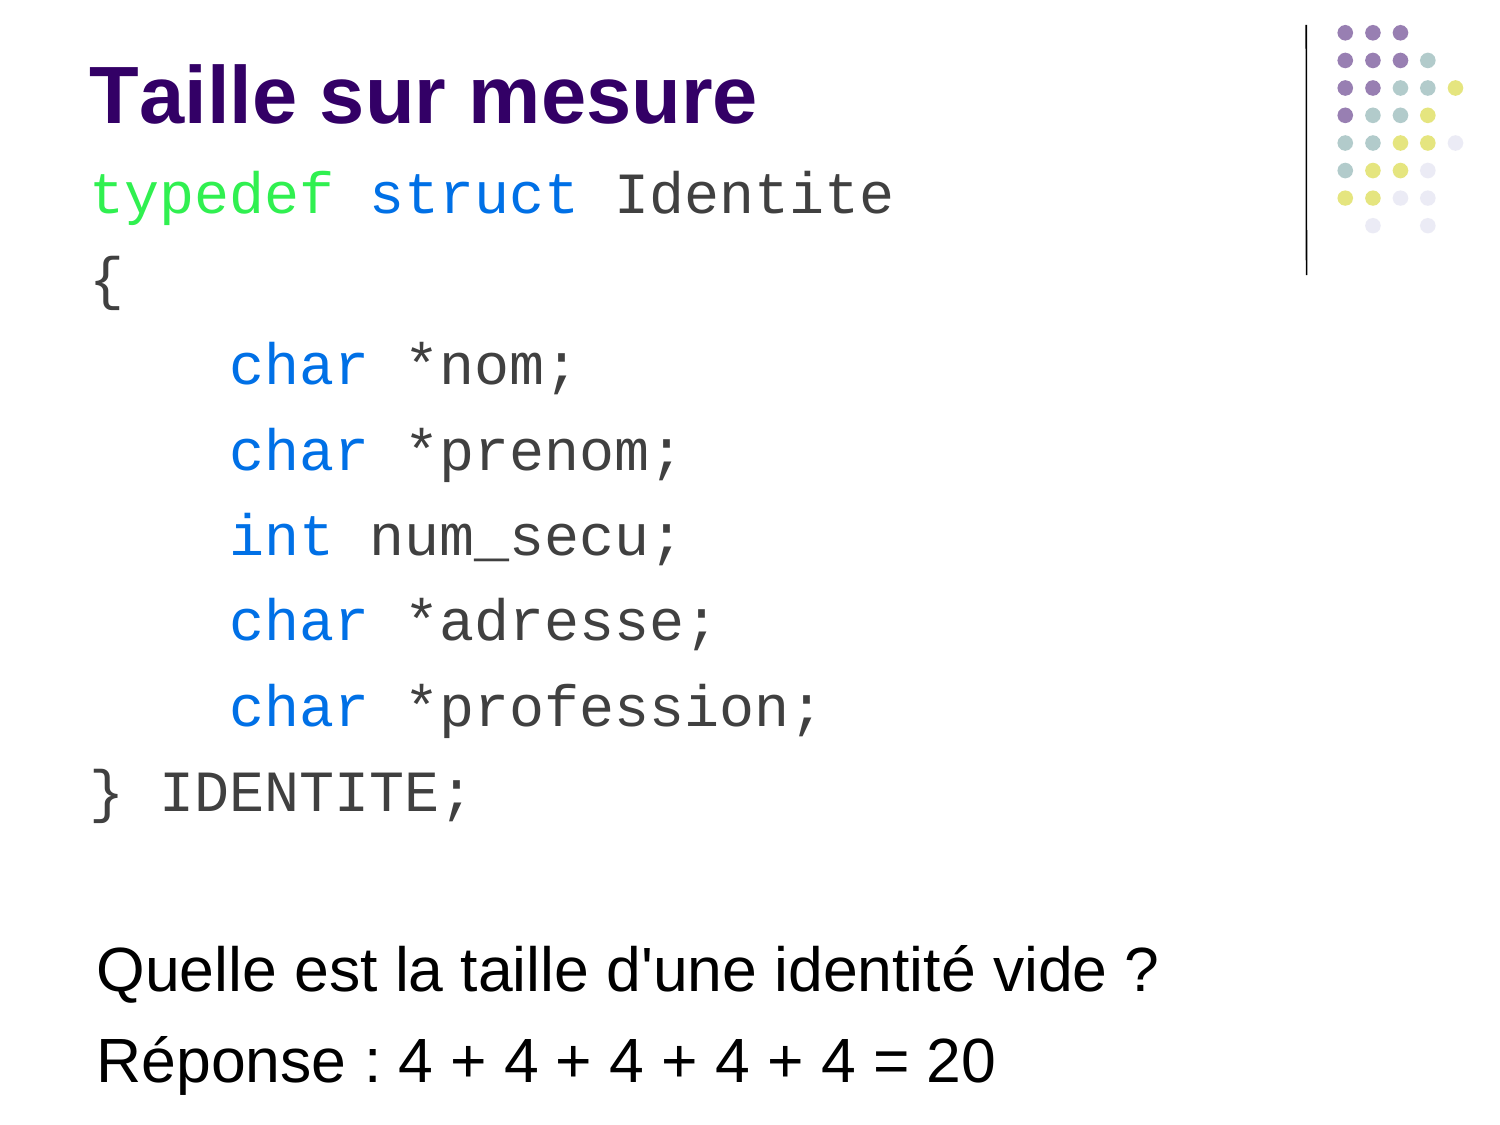

# Taille sur mesure
typedef struct Identite
{
 char *nom;
 char *prenom;
 int num_secu;
 char *adresse;
 char *profession;
} IDENTITE;
Quelle est la taille d'une identité vide ?
Réponse : 4 + 4 + 4 + 4 + 4 = 20